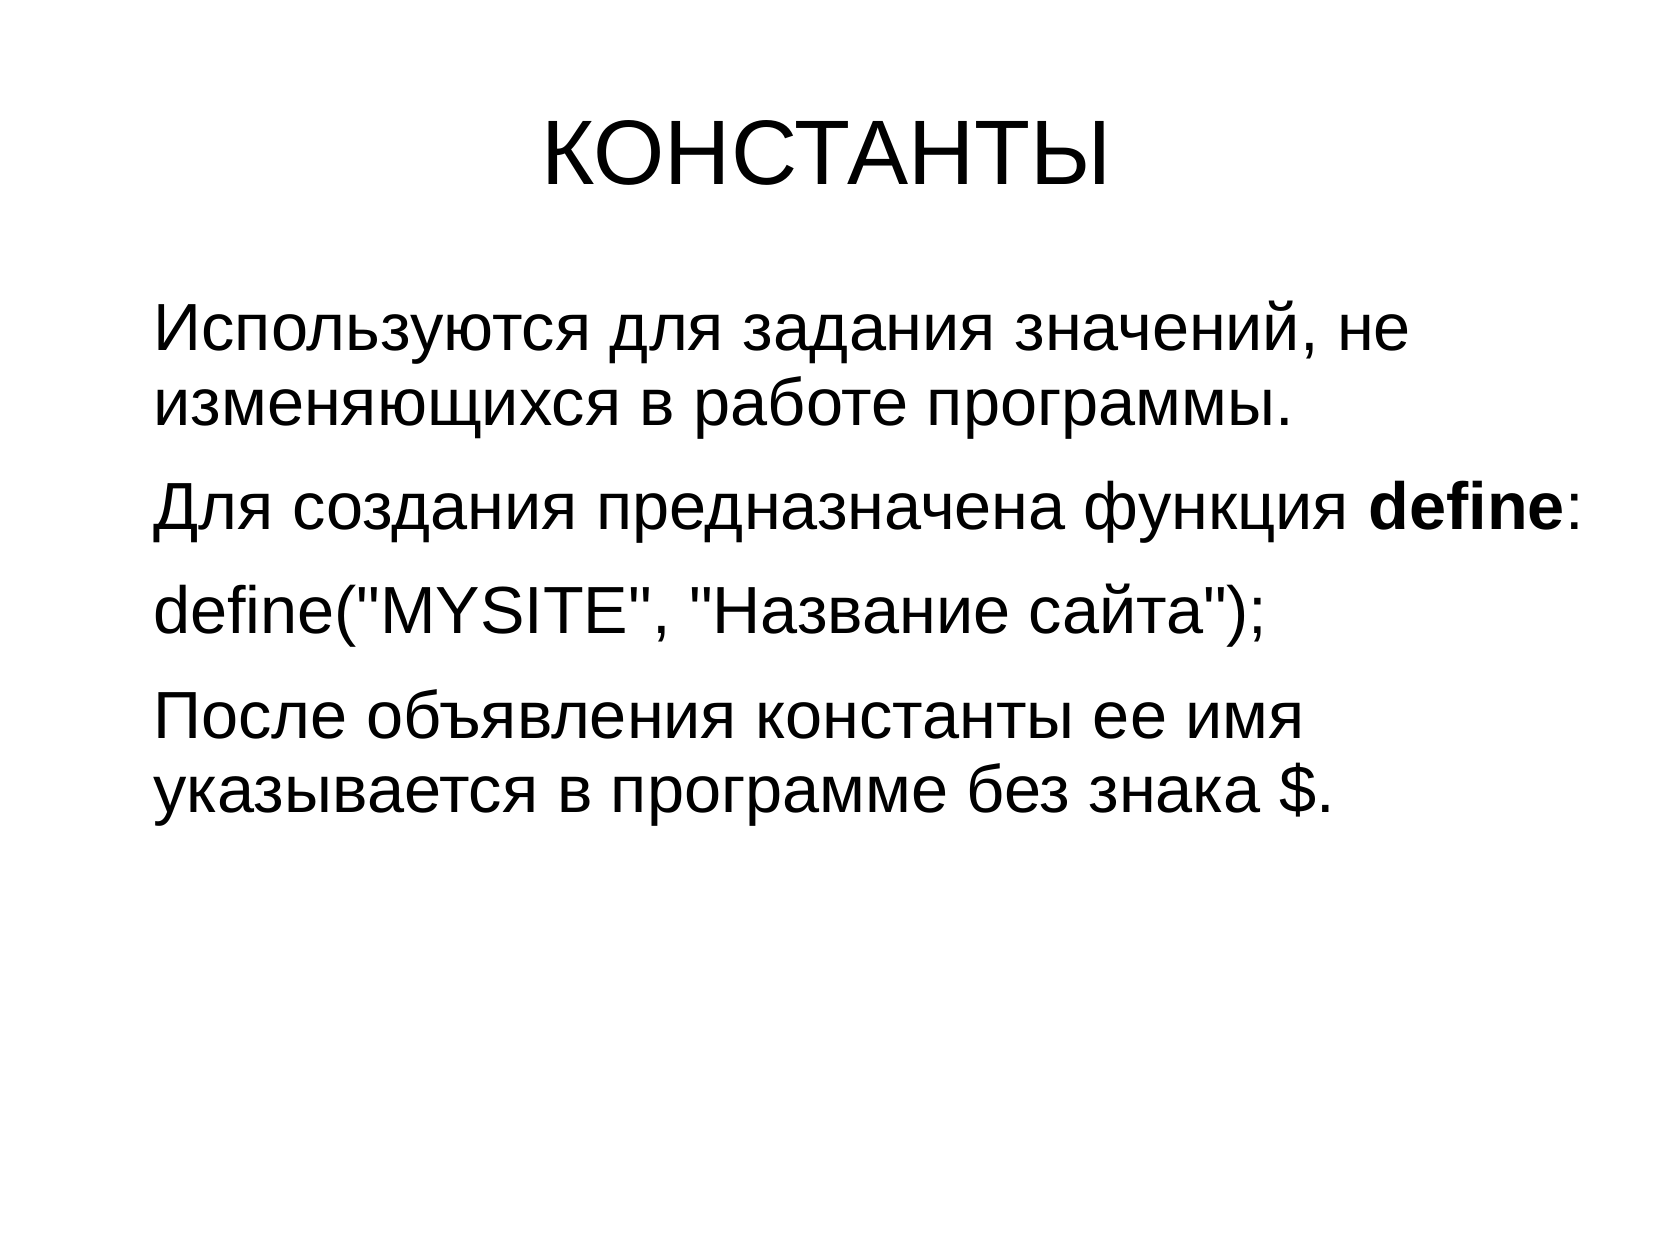

# КОНСТАНТЫ
Используются для задания значений, не изменяющихся в работе программы.
Для создания предназначена функция define:
define("MYSITE", "Название сайта");
После объявления константы ее имя указывается в программе без знака $.